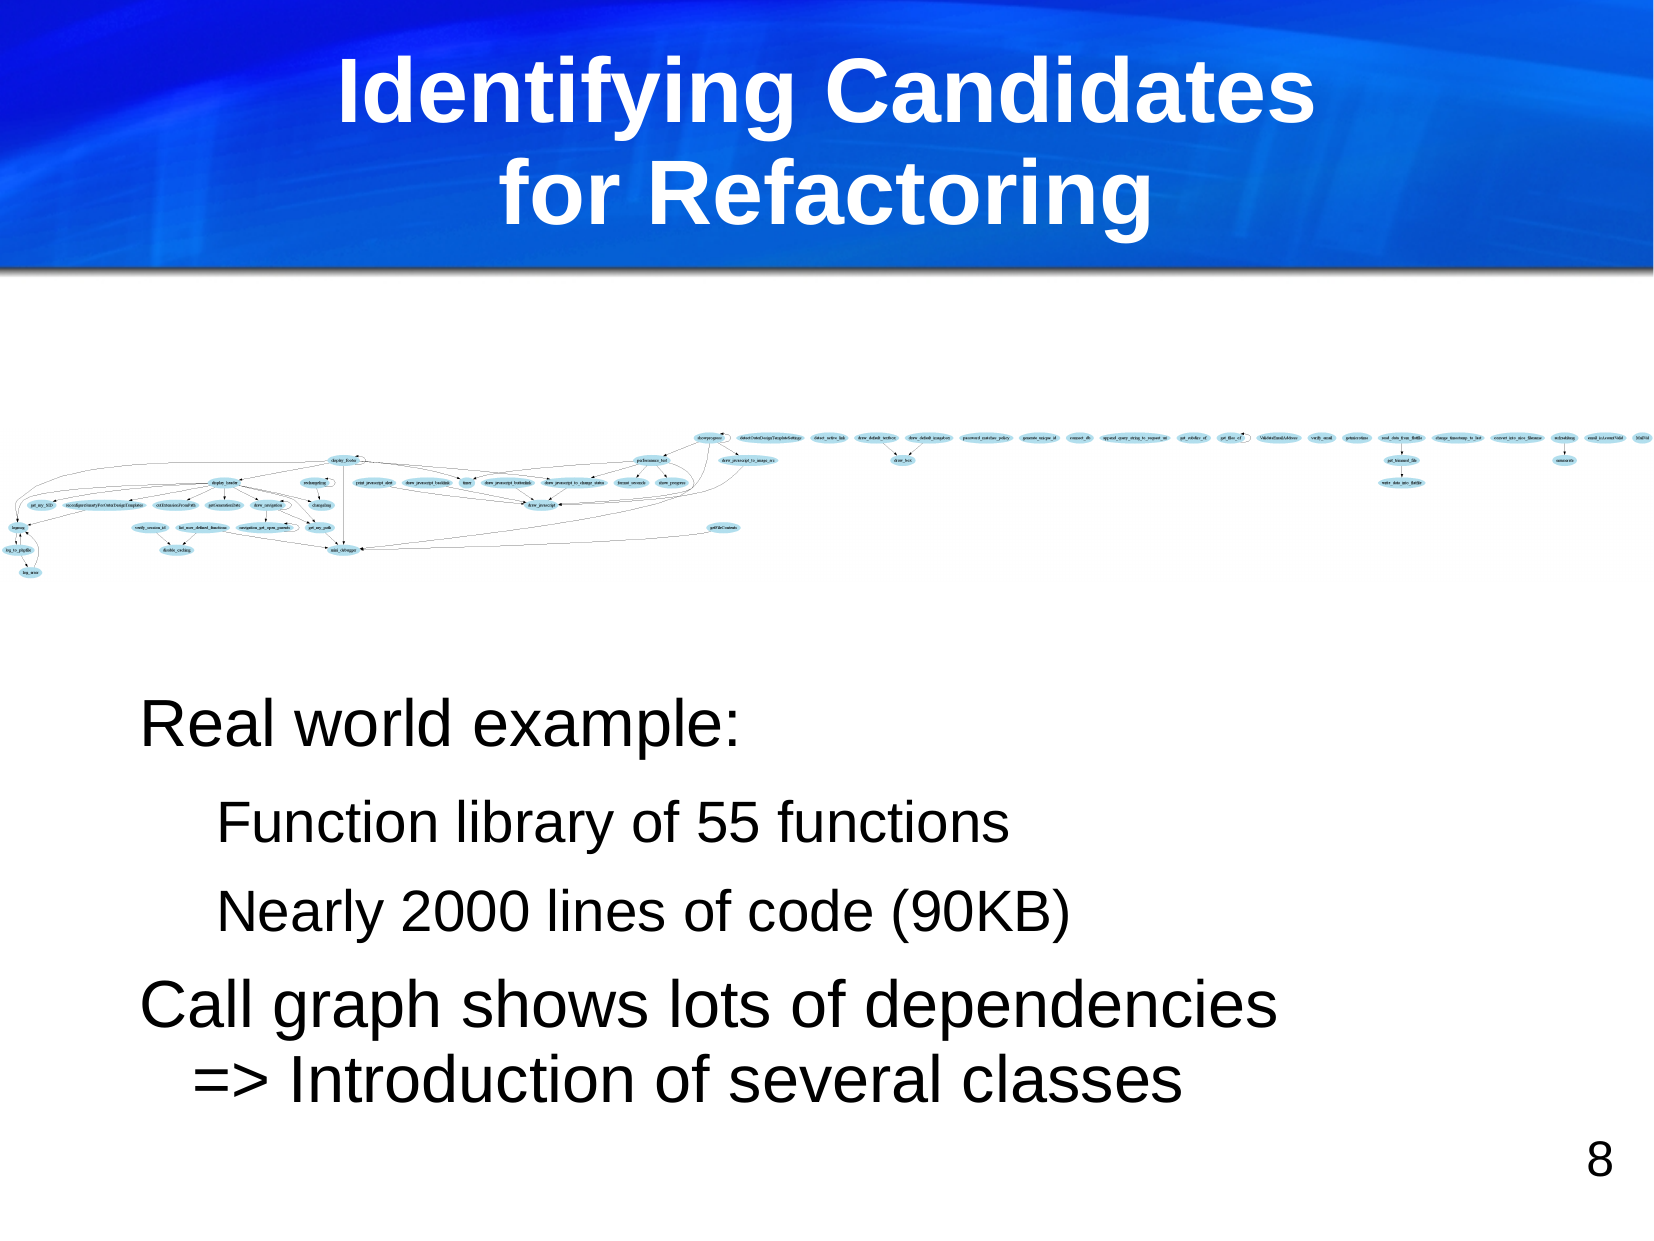

# Identifying Candidates for Refactoring
Real world example:
Function library of 55 functions
Nearly 2000 lines of code (90KB)
Call graph shows lots of dependencies
=> Introduction of several classes